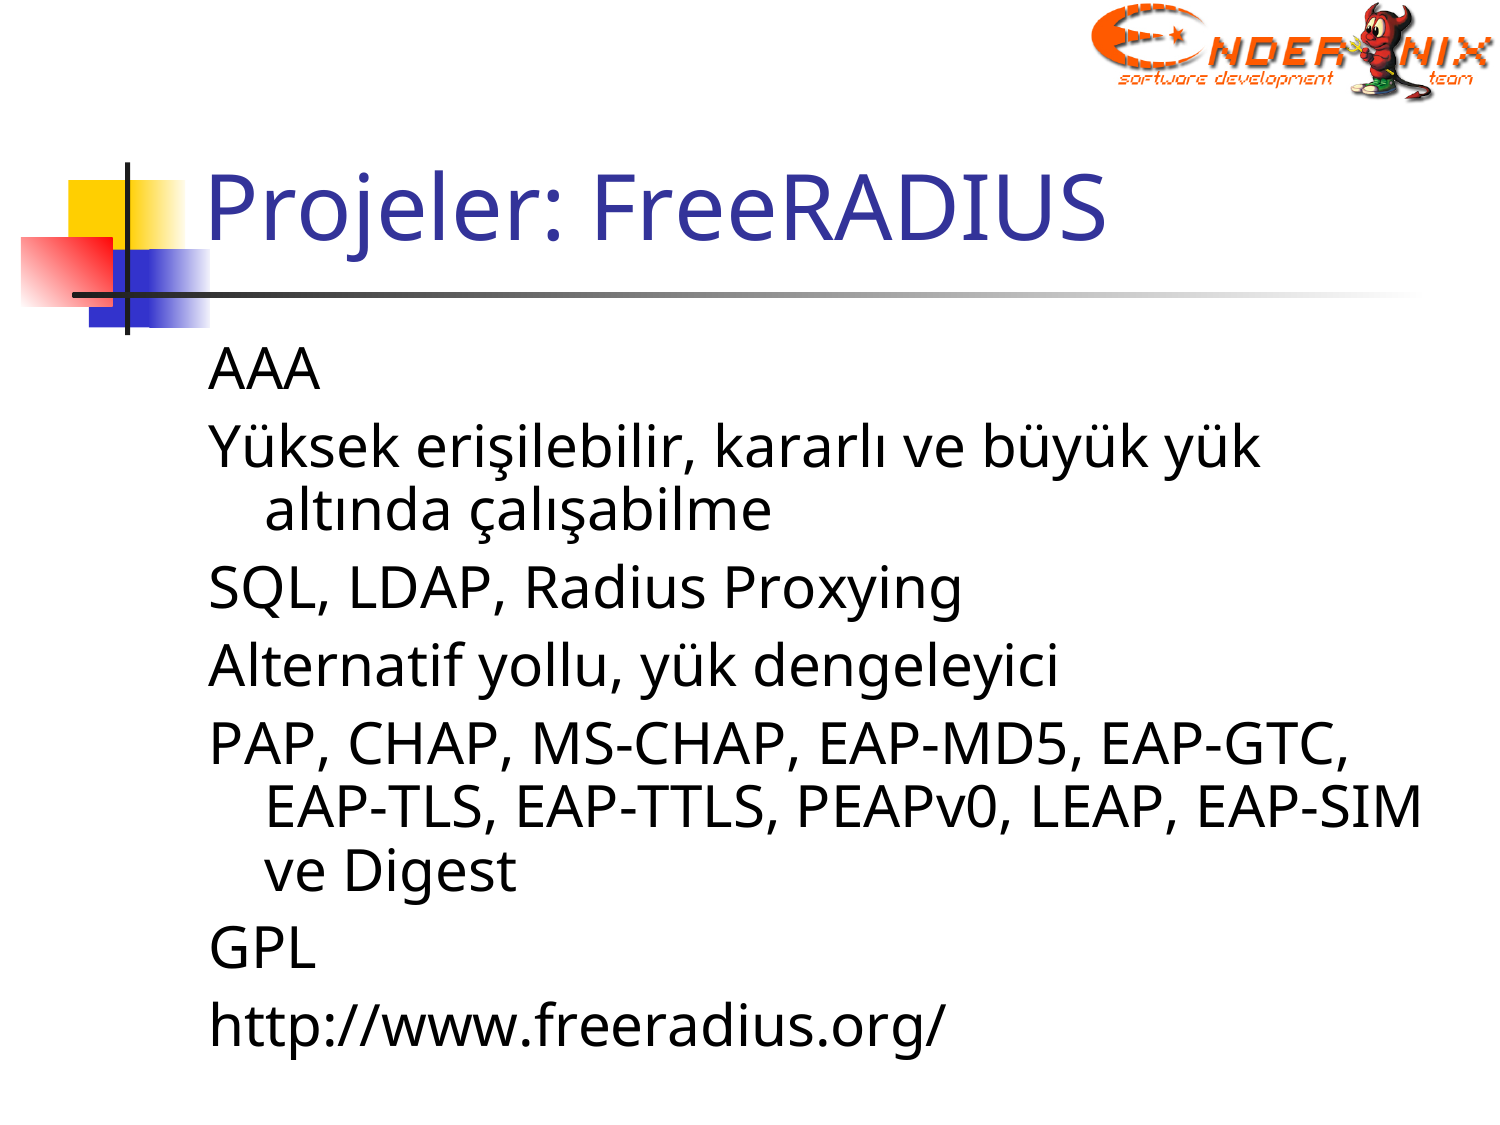

# Projeler: FreeRADIUS
AAA
Yüksek erişilebilir, kararlı ve büyük yük altında çalışabilme
SQL, LDAP, Radius Proxying
Alternatif yollu, yük dengeleyici
PAP, CHAP, MS-CHAP, EAP-MD5, EAP-GTC, EAP-TLS, EAP-TTLS, PEAPv0, LEAP, EAP-SIM ve Digest
GPL
http://www.freeradius.org/